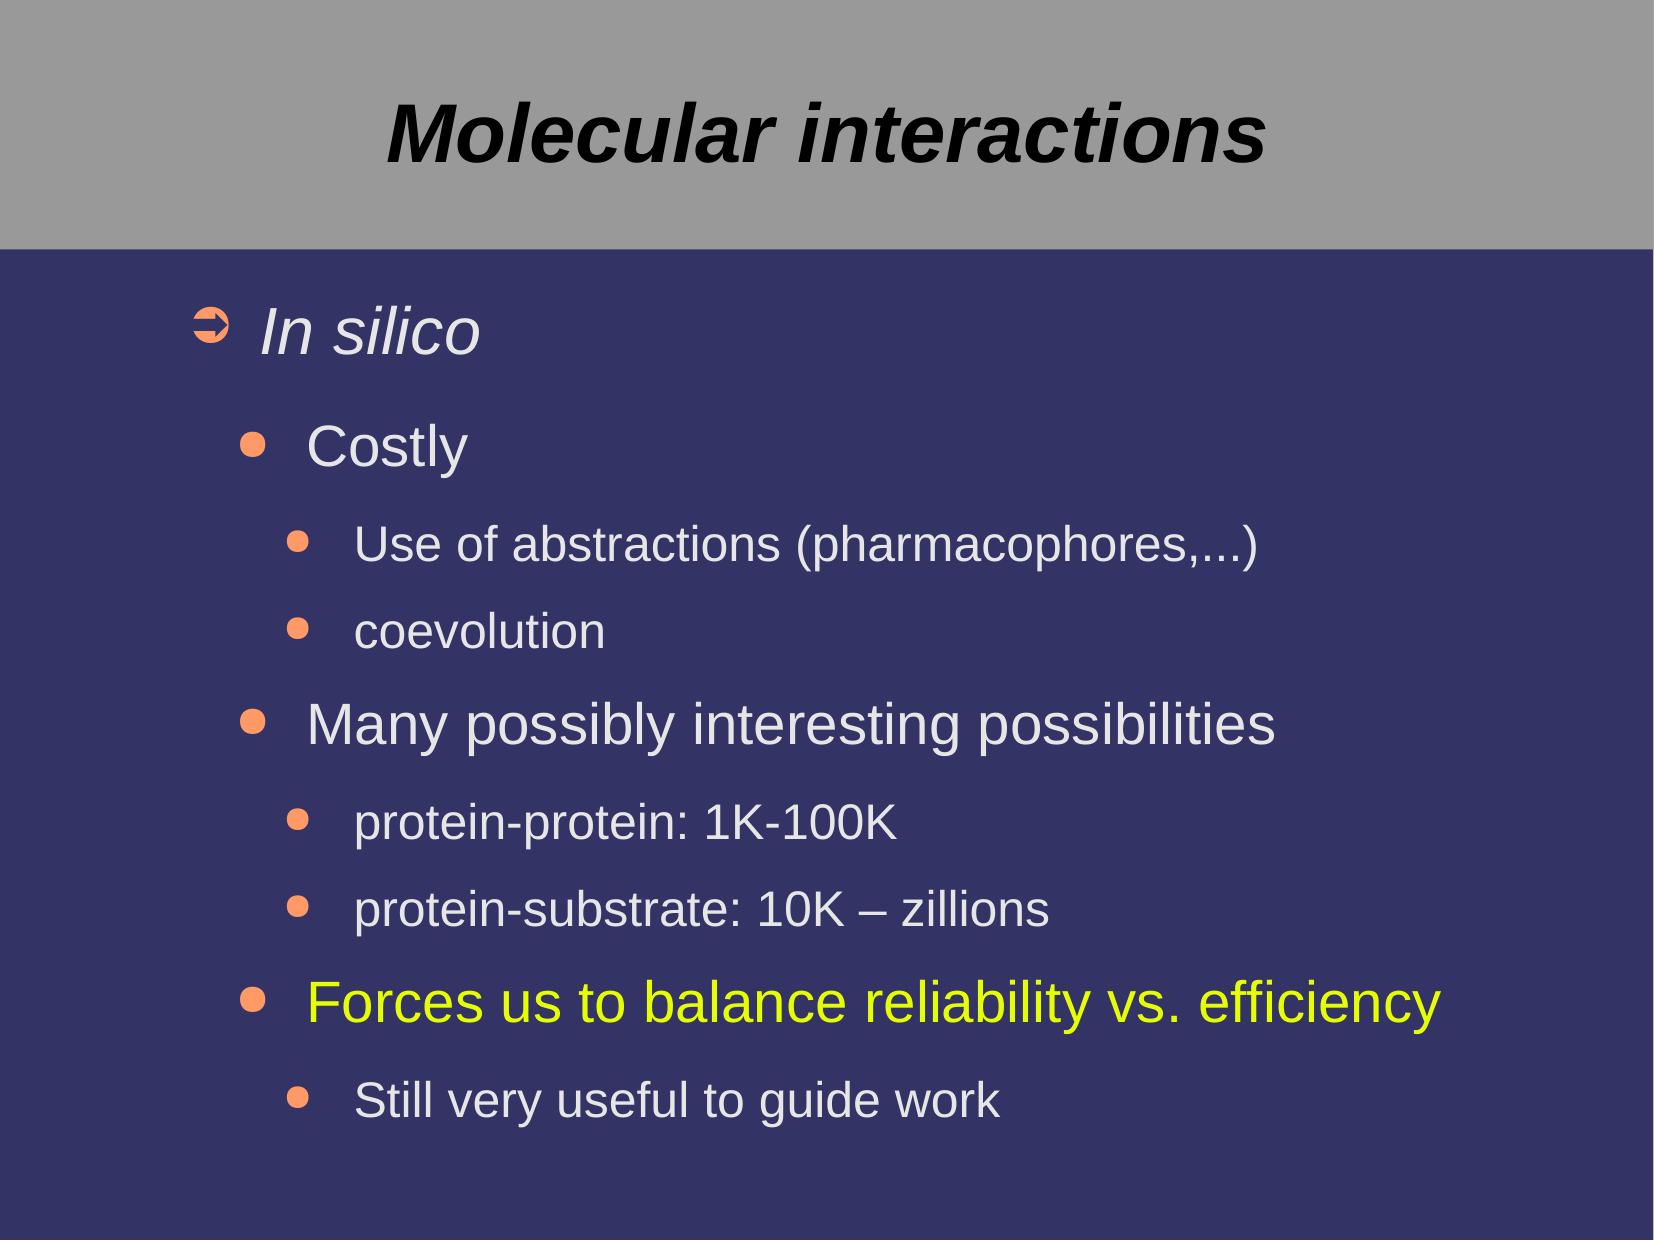

# Molecular interactions
In silico
Costly
Use of abstractions (pharmacophores,...)
coevolution
Many possibly interesting possibilities
protein-protein: 1K-100K
protein-substrate: 10K – zillions
Forces us to balance reliability vs. efficiency
Still very useful to guide work